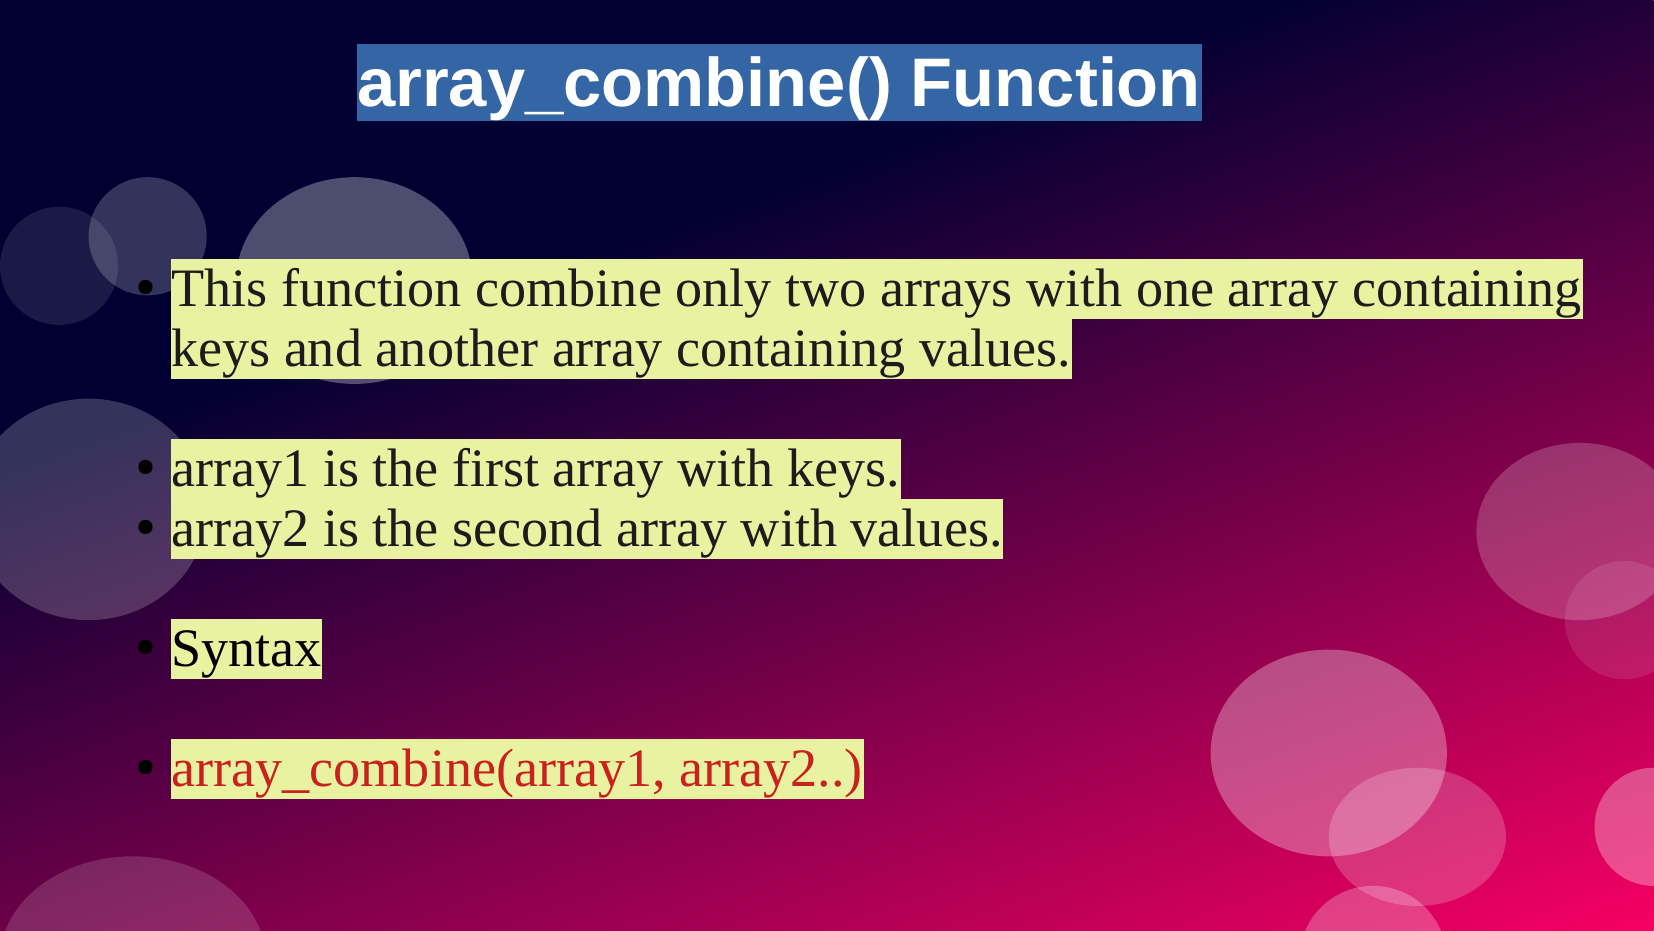

# array_combine() Function
This function combine only two arrays with one array containing keys and another array containing values.
array1 is the first array with keys.
array2 is the second array with values.
Syntax
array_combine(array1, array2..)